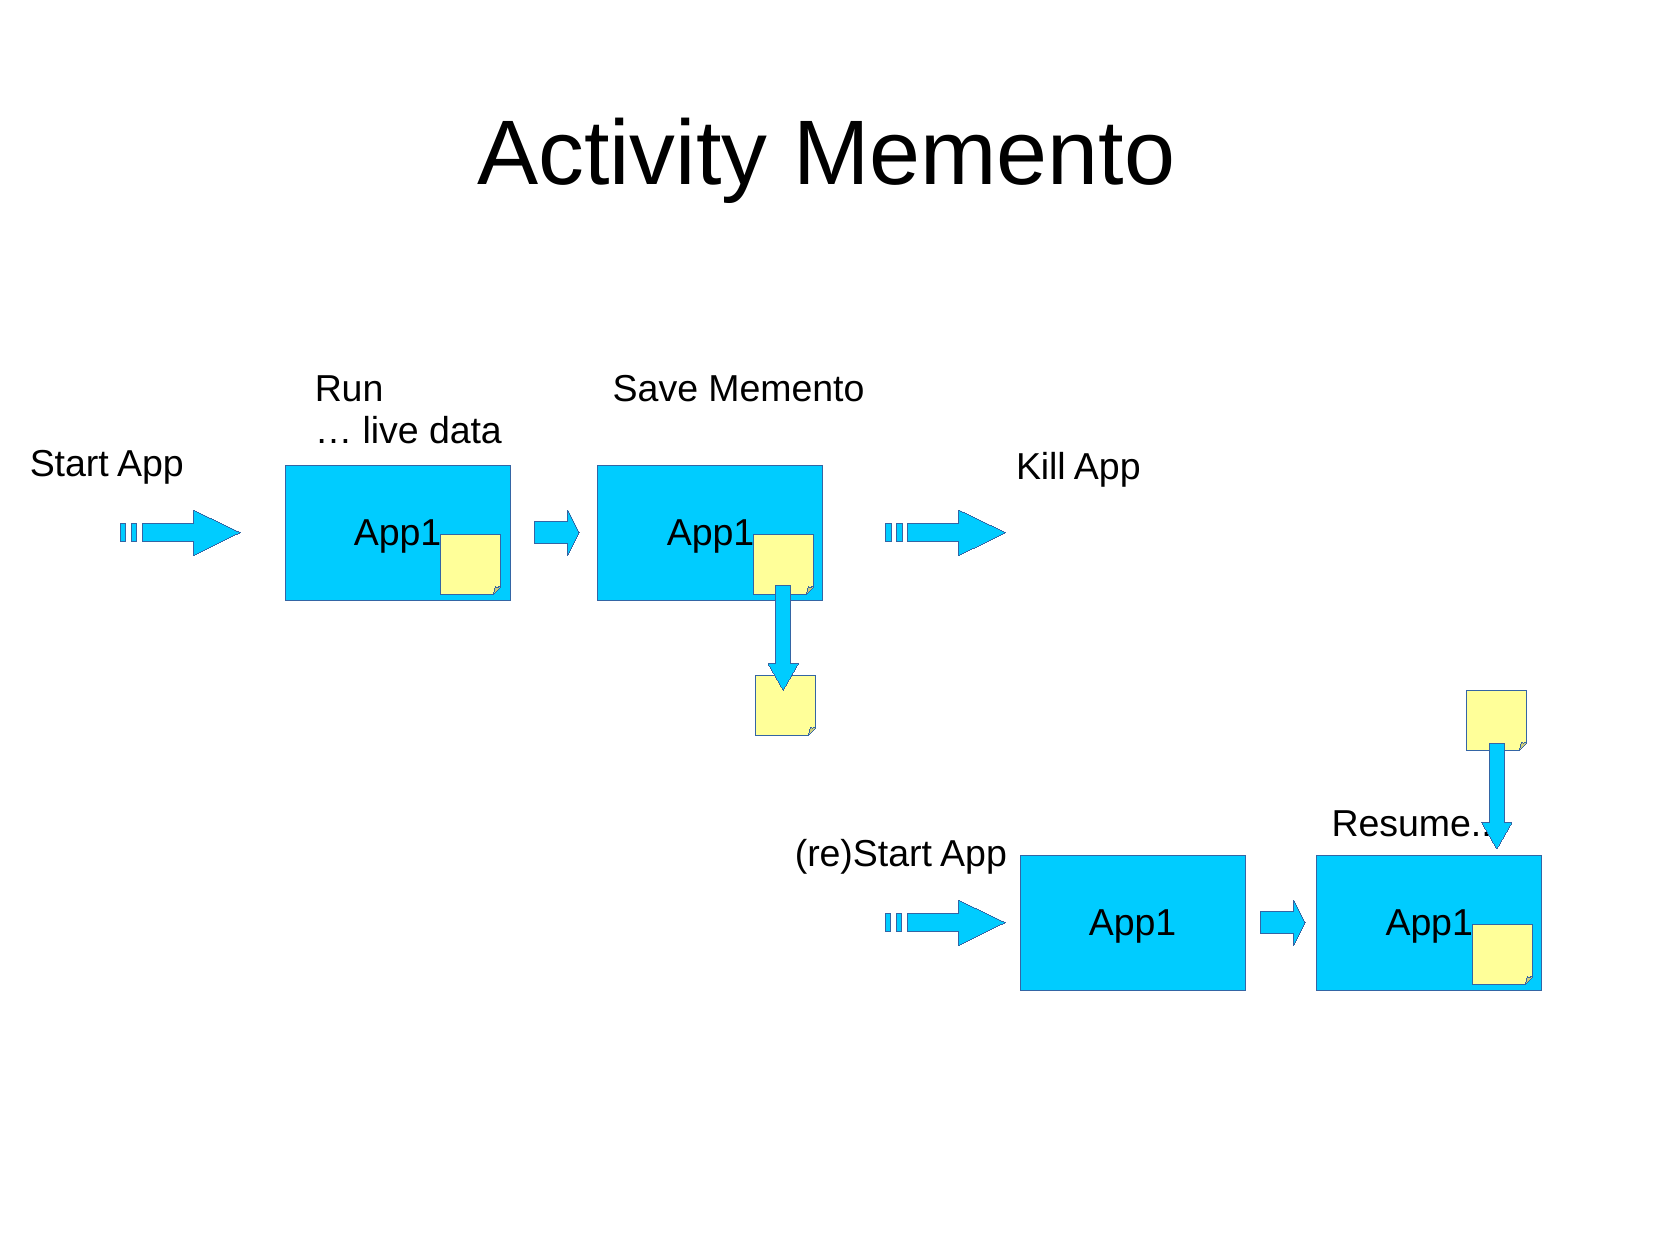

# Activity Memento
Run
… live data
Save Memento
Start App
Kill App
App1
App1
Resume...
(re)Start App
App1
App1